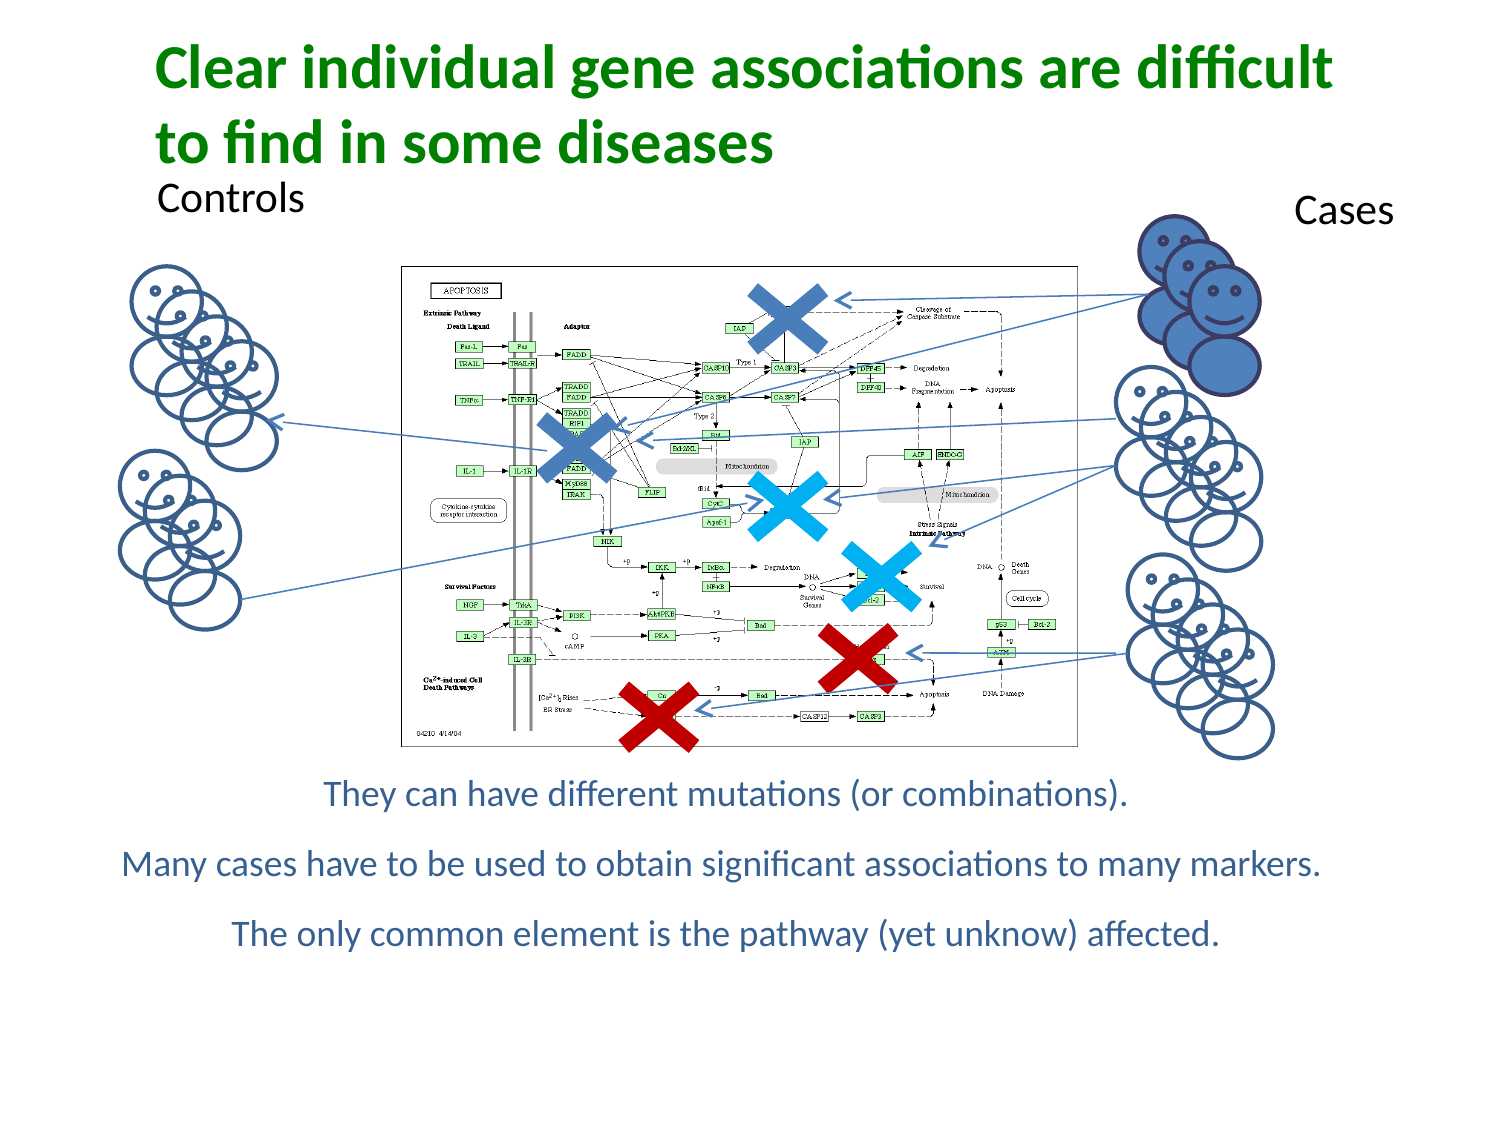

# Clear individual gene associations are difficult to find in some diseases
Controls
Cases
They can have different mutations (or combinations).
Many cases have to be used to obtain significant associations to many markers.
The only common element is the pathway (yet unknow) affected.